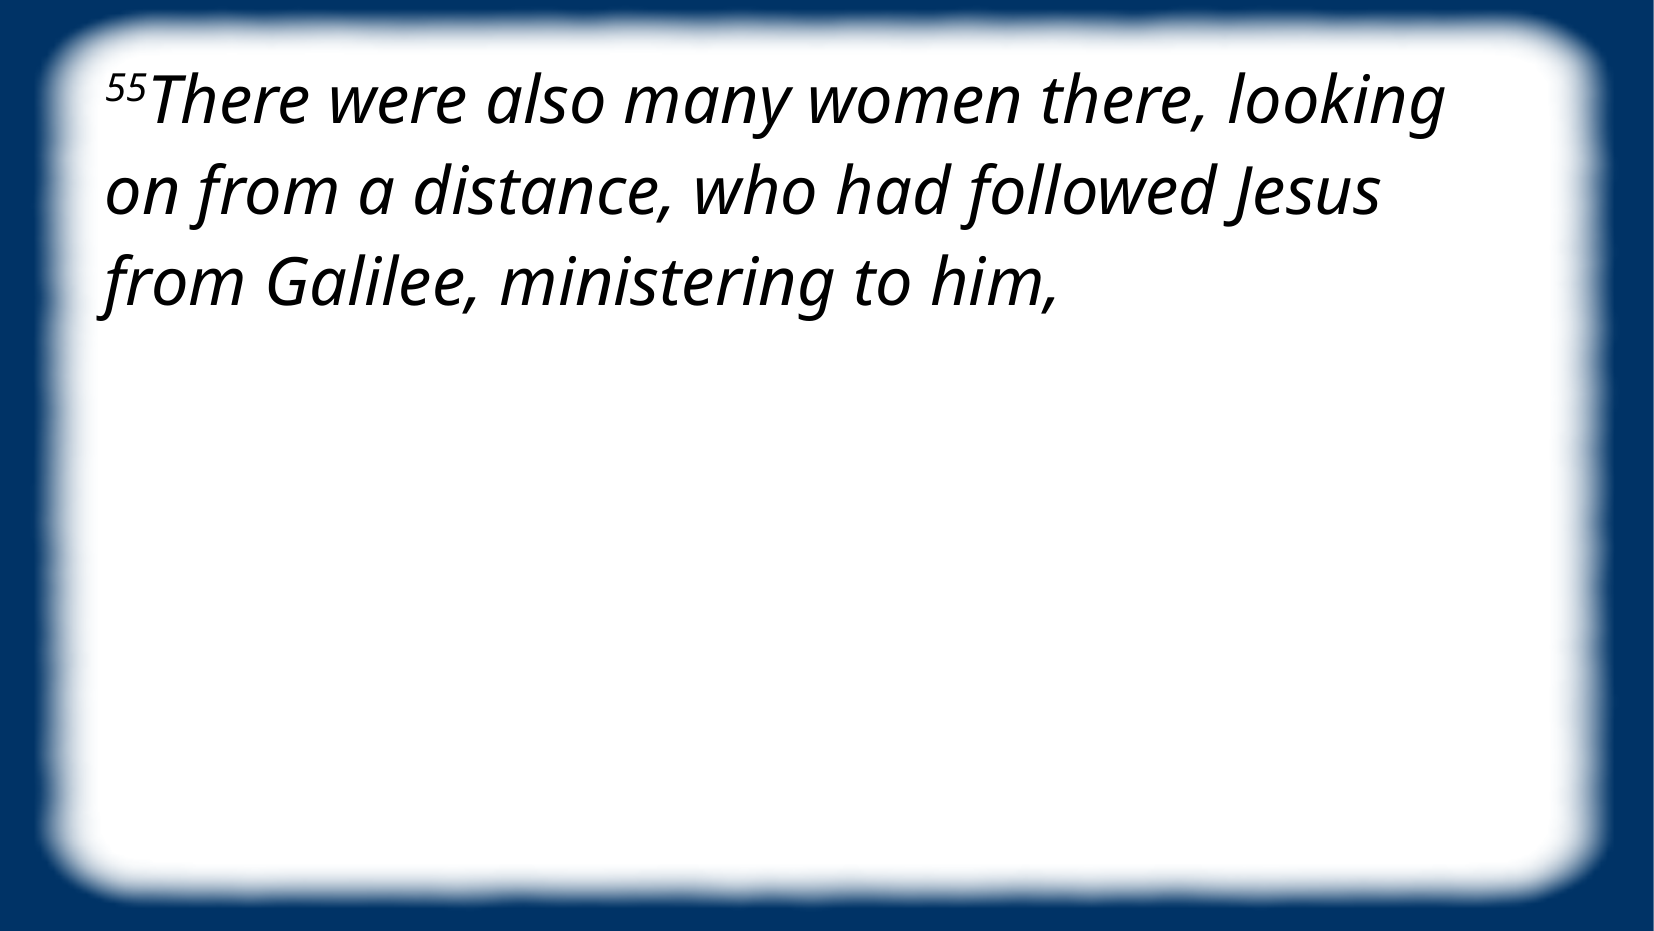

55There were also many women there, looking on from a distance, who had followed Jesus from Galilee, ministering to him,